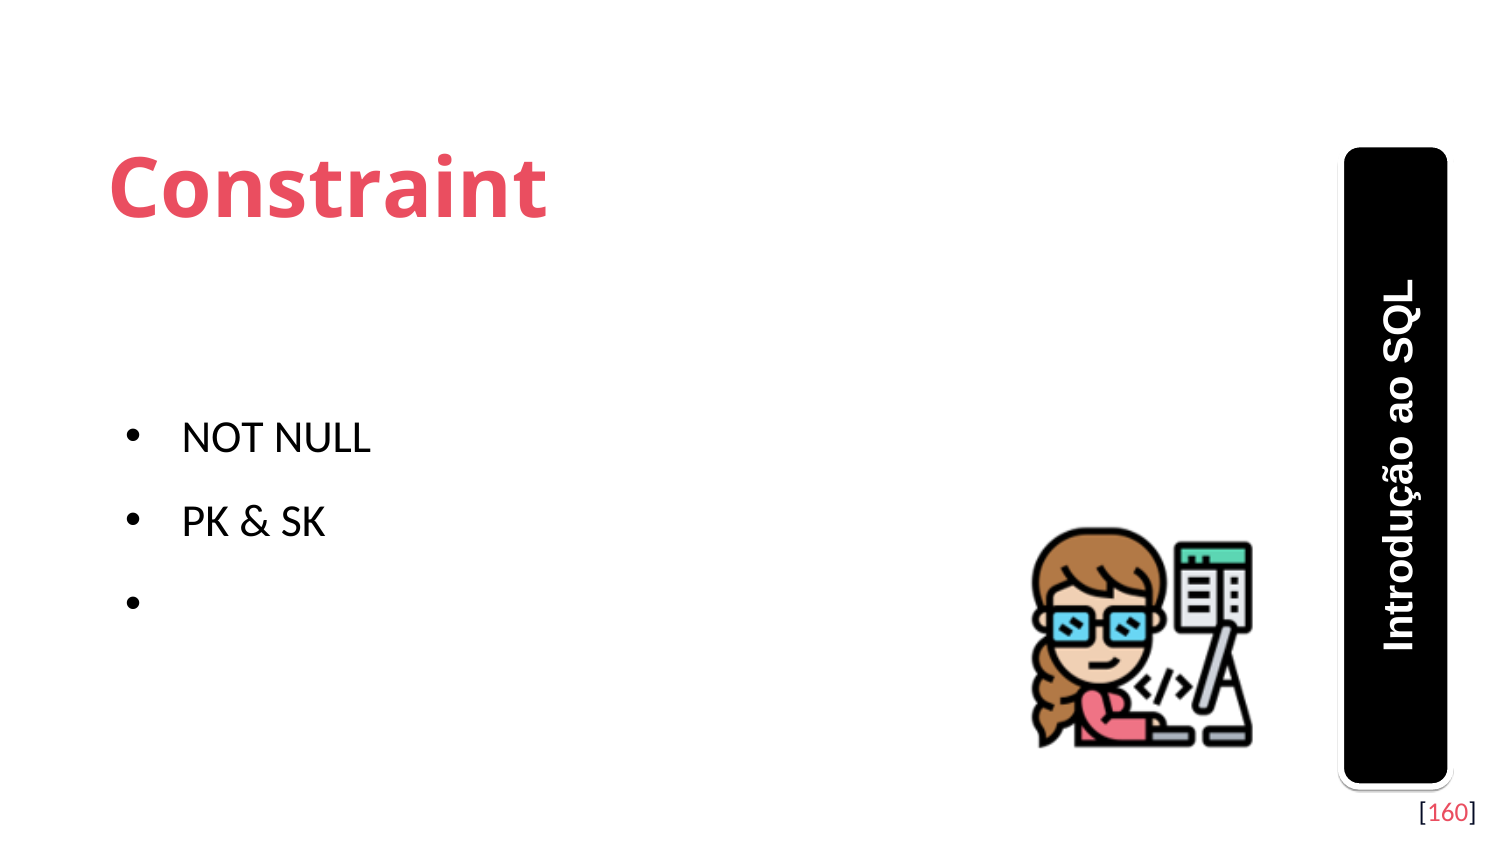

Constraint
NOT NULL
PK & SK
Introdução ao SQL